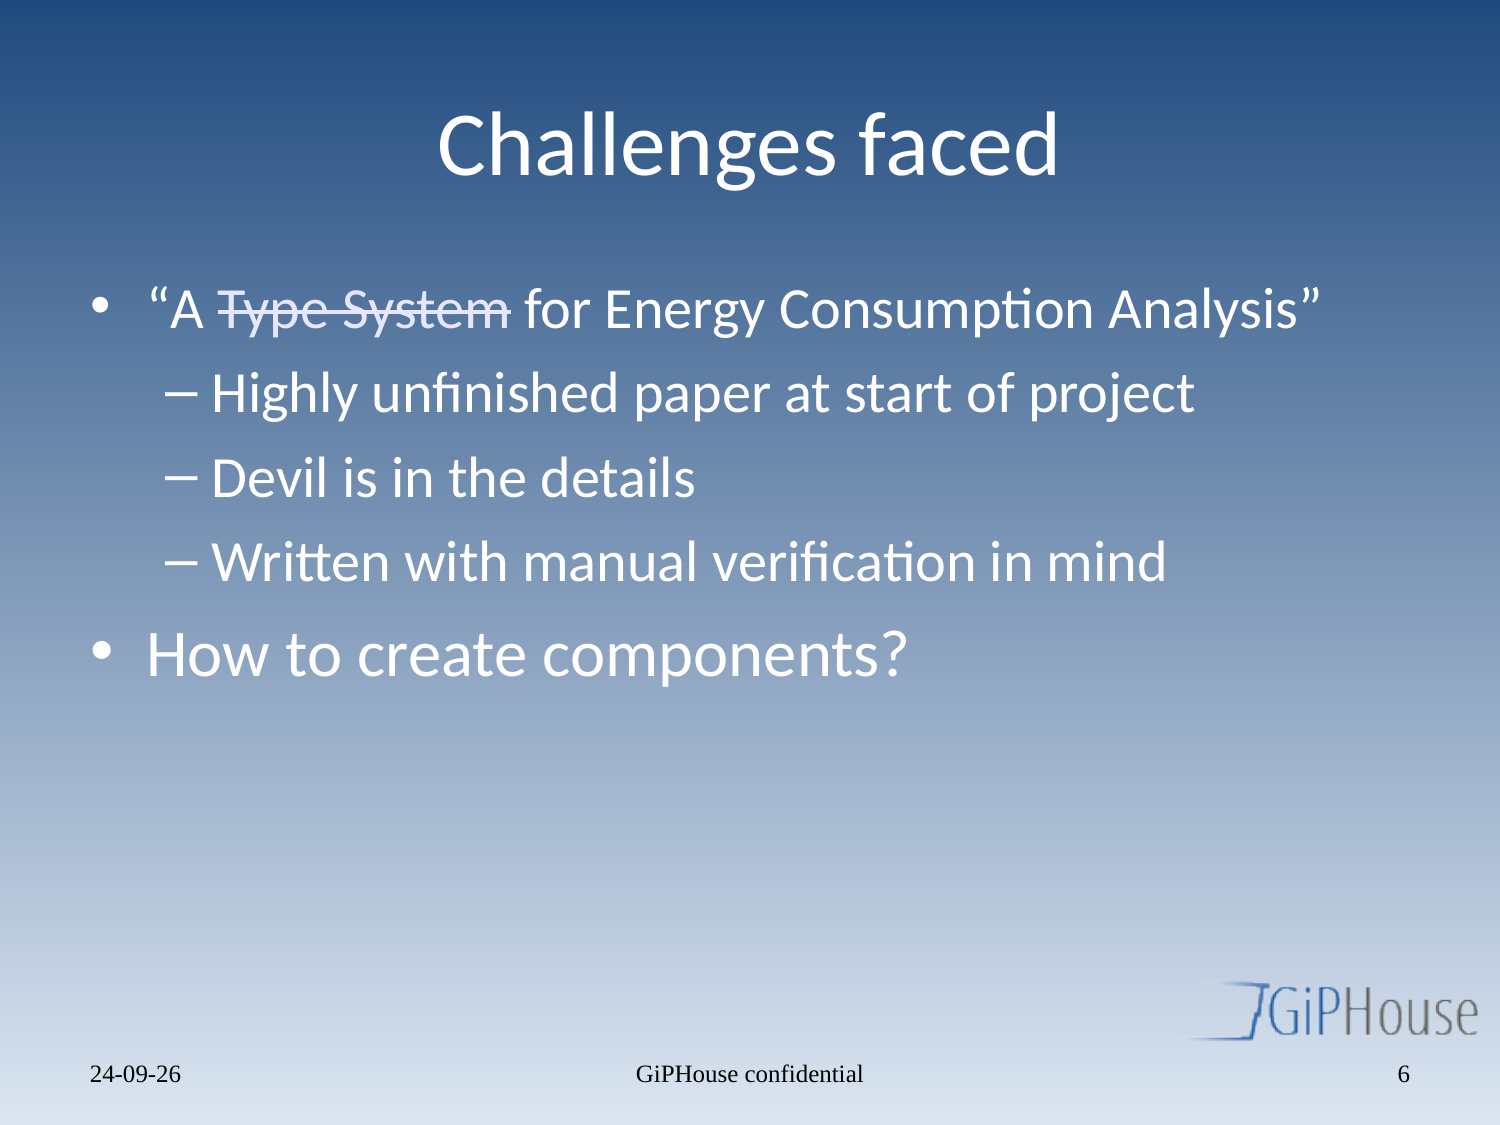

# Challenges faced
“A Type System for Energy Consumption Analysis”
Highly unfinished paper at start of project
Devil is in the details
Written with manual verification in mind
How to create components?
GiPHouse confidential